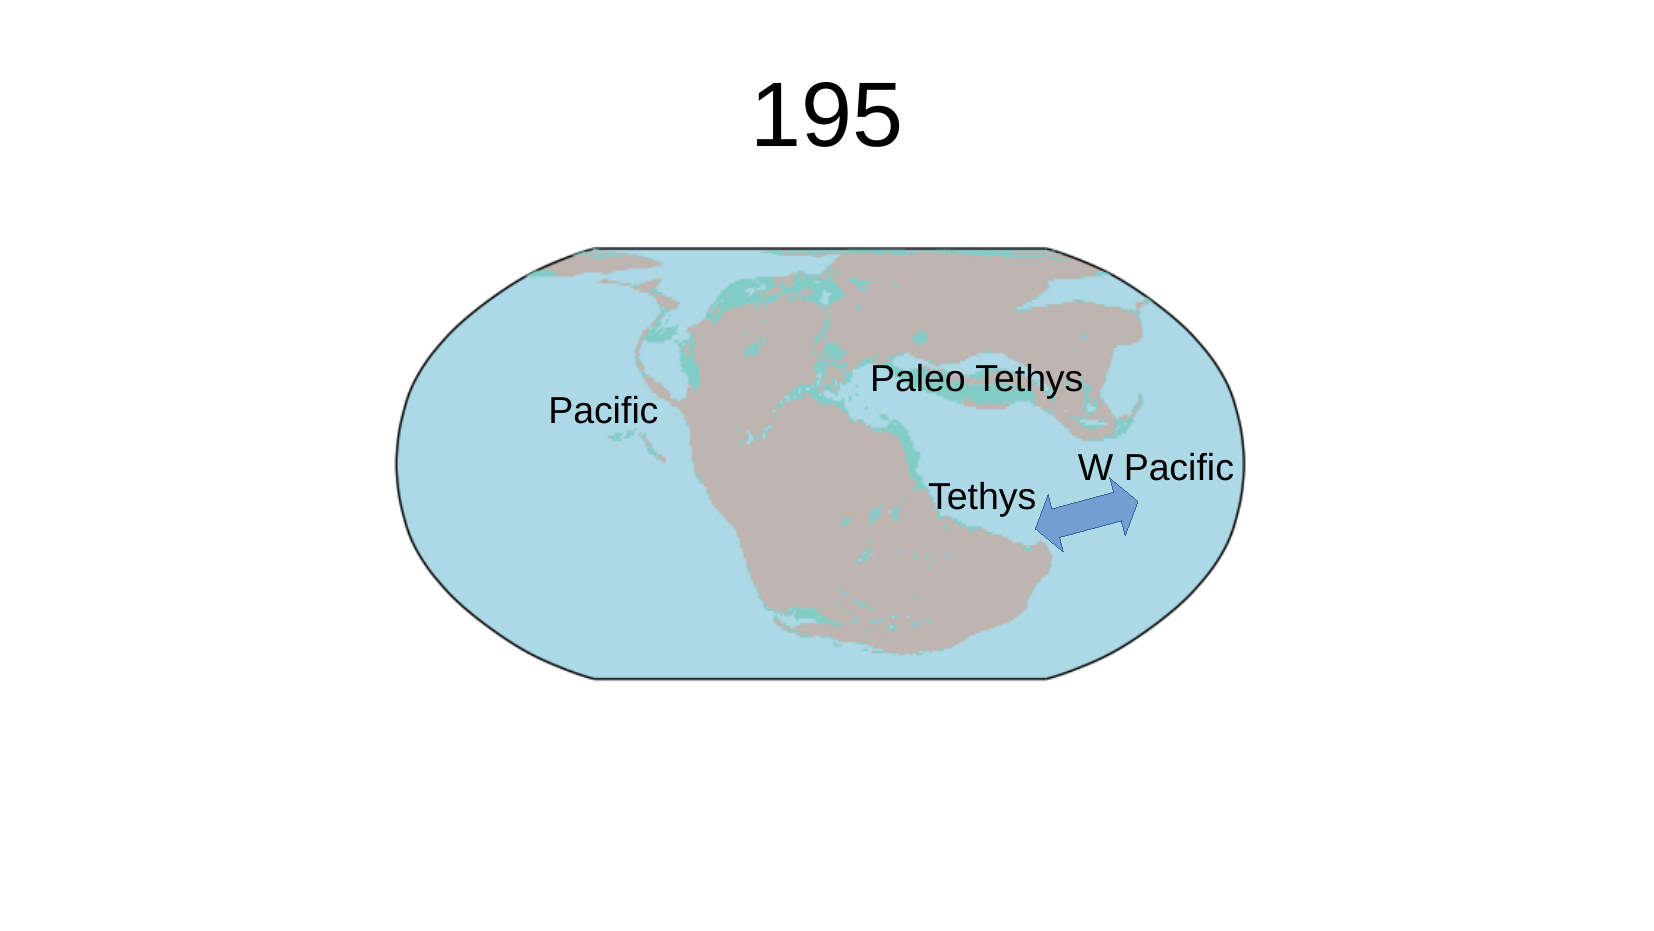

# 195
Paleo Tethys
Pacific
W Pacific
Tethys